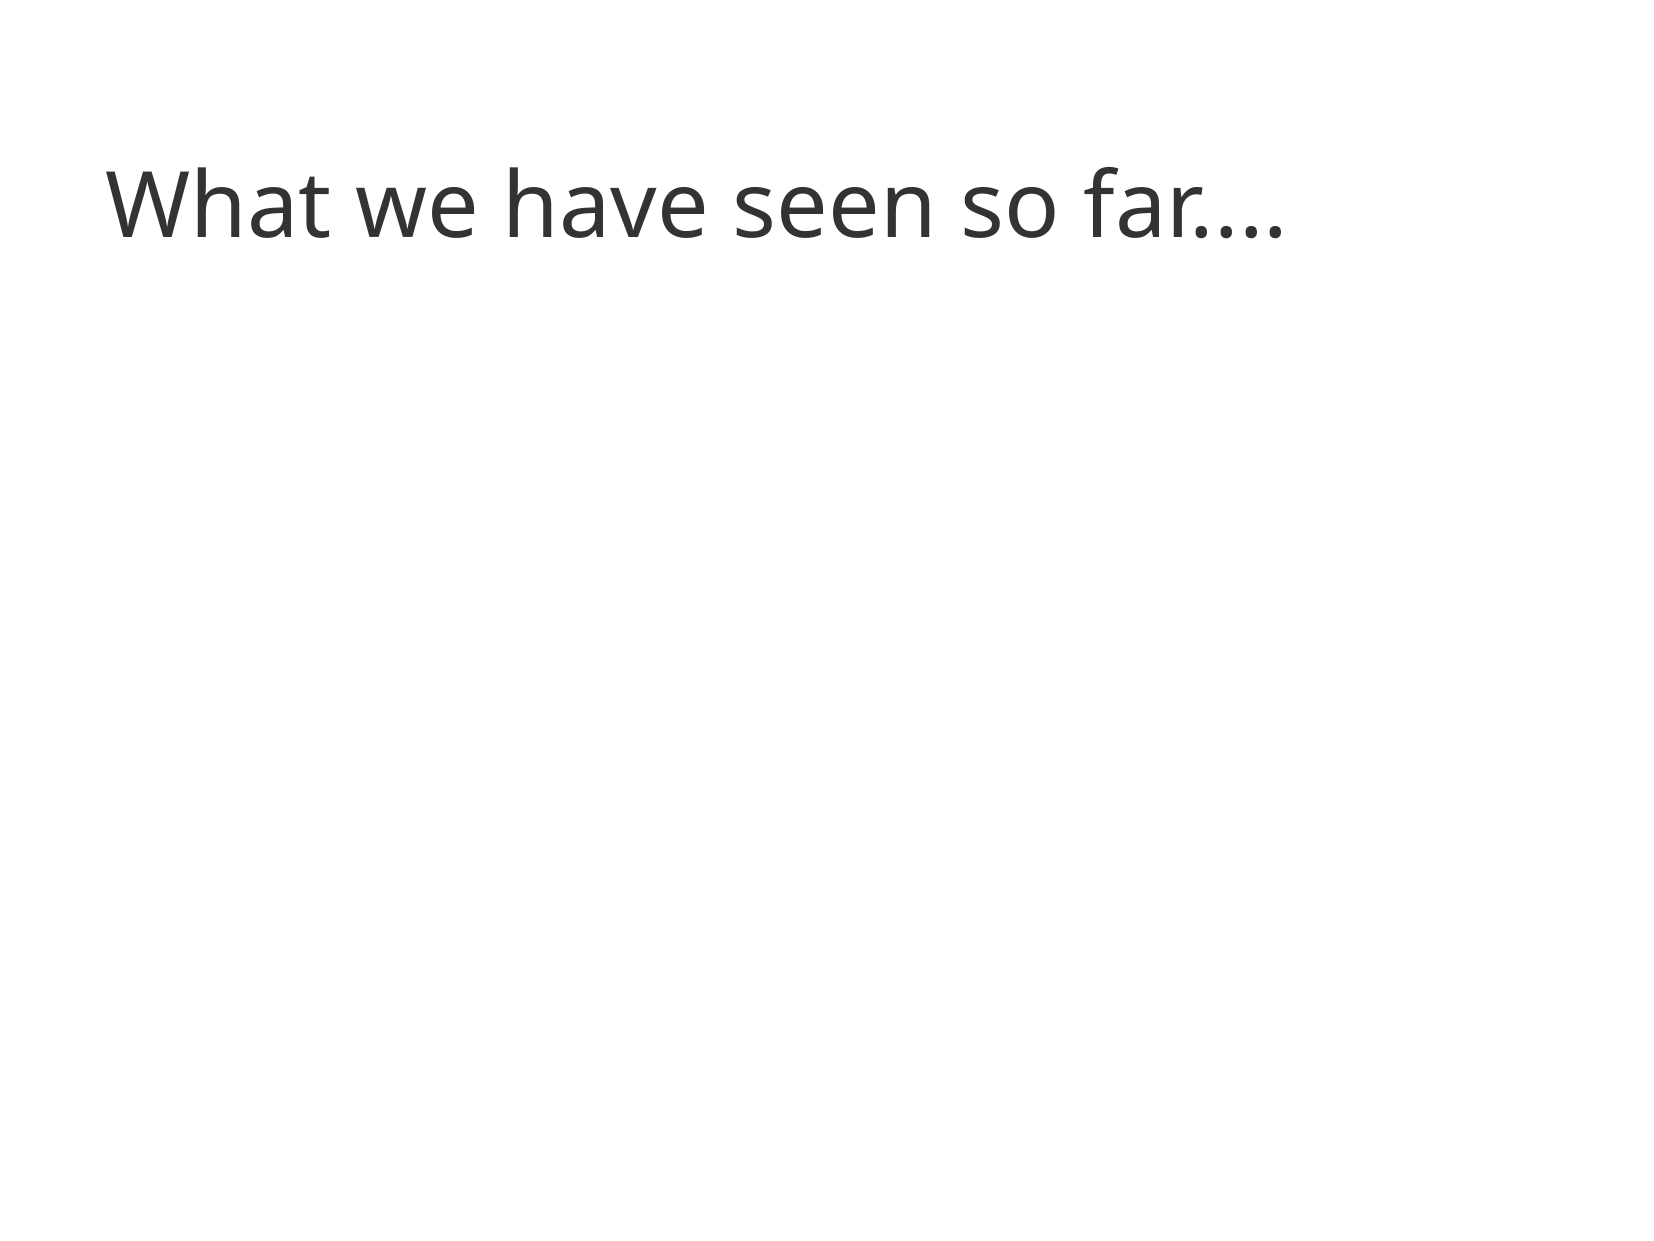

# What we have seen so far....